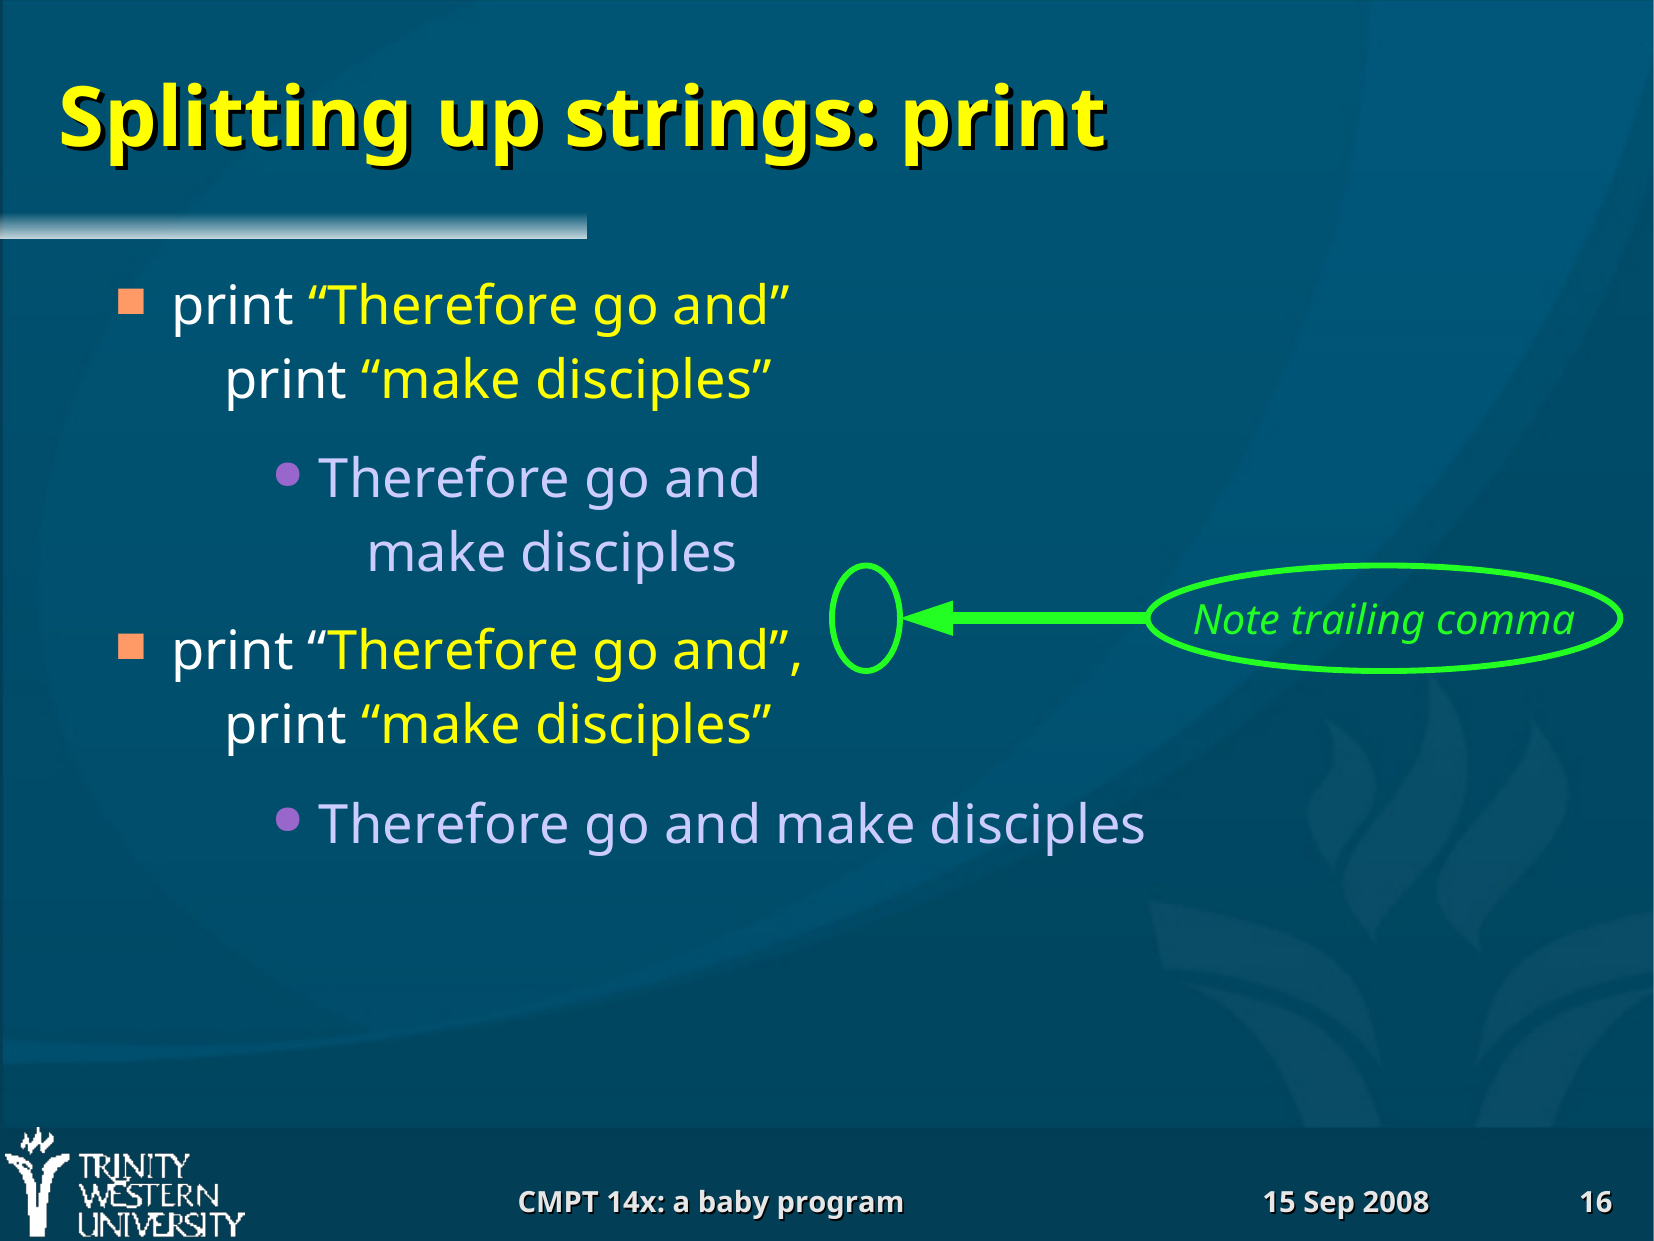

# Splitting up strings: print
print “Therefore go and”
print “make disciples”
Therefore go and
make disciples
print “Therefore go and”,
print “make disciples”
Therefore go and make disciples
Note trailing comma
CMPT 14x: a baby program
15 Sep 2008
16